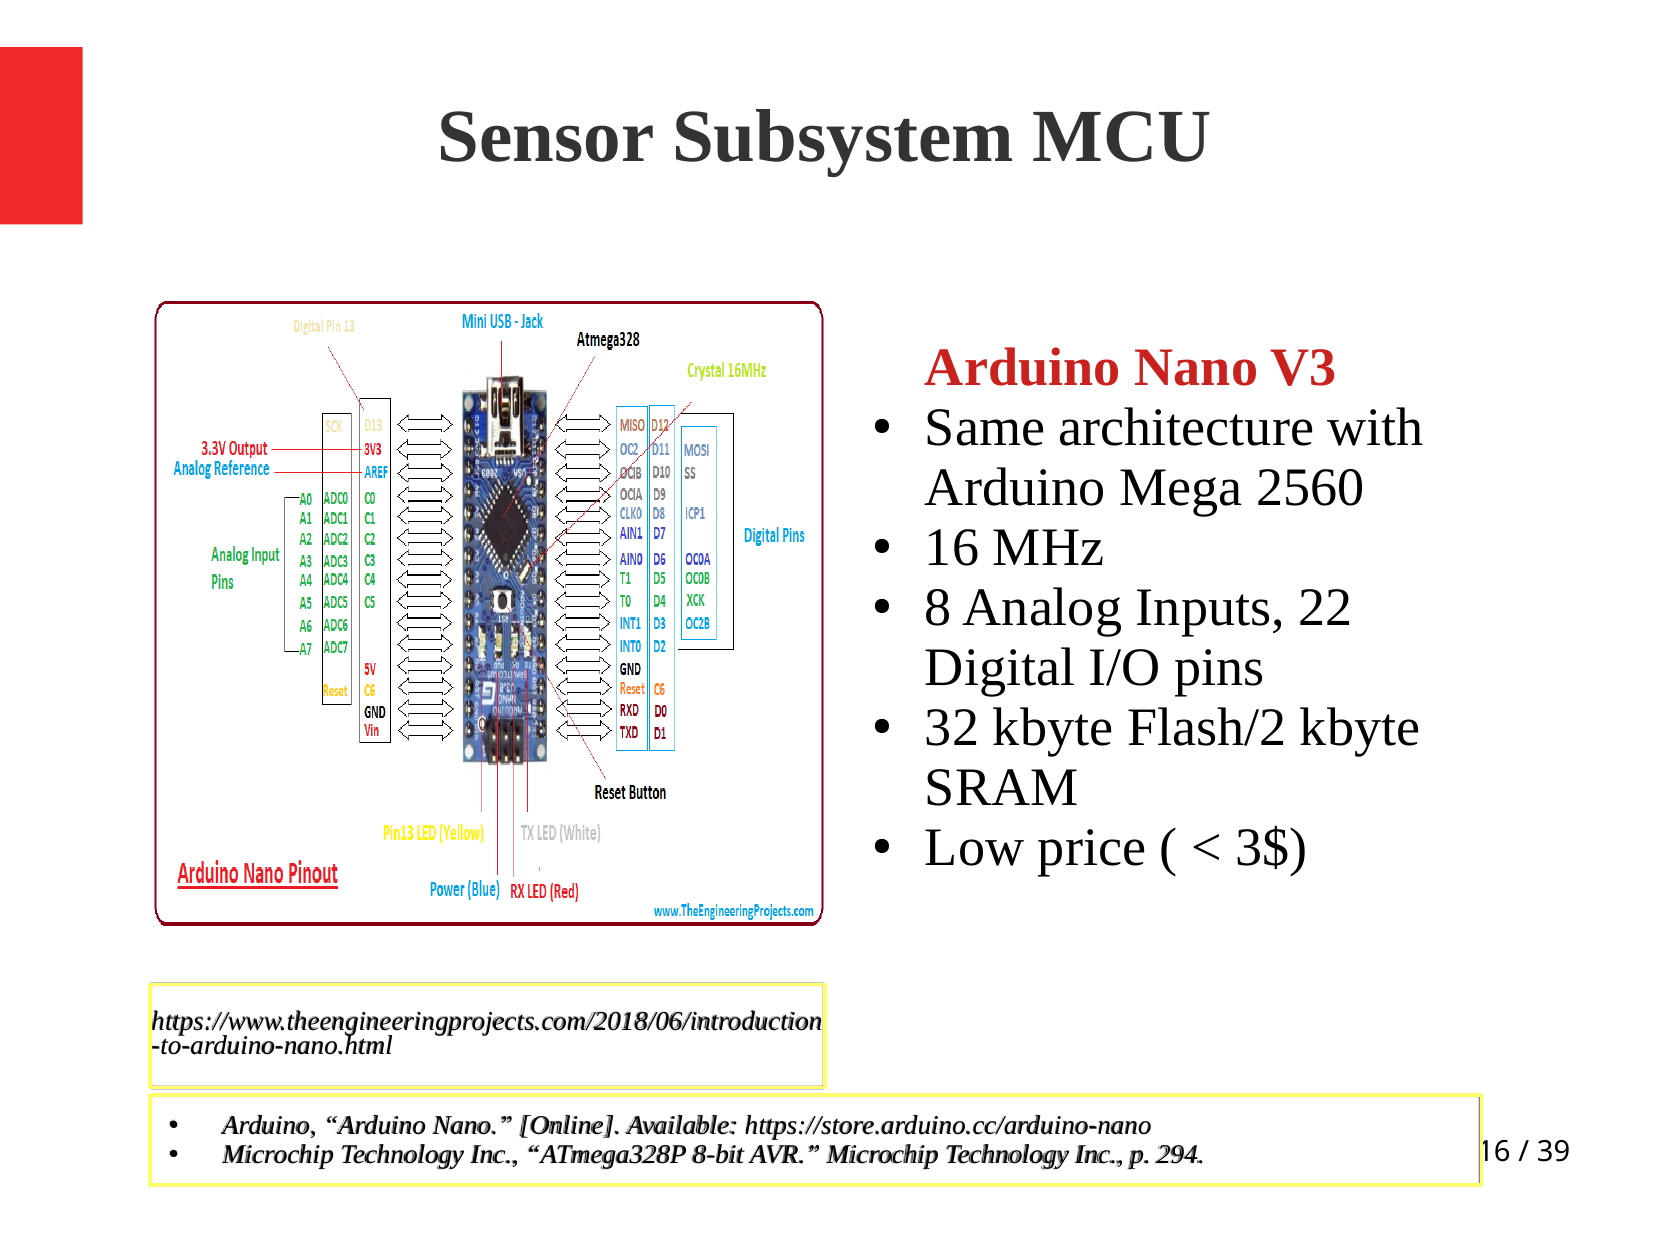

# Sensor Subsystem MCU
Arduino Nano V3
Same architecture with Arduino Mega 2560
16 MHz
8 Analog Inputs, 22 Digital I/O pins
32 kbyte Flash/2 kbyte SRAM
Low price ( < 3$)
https://www.theengineeringprojects.com/2018/06/introduction-to-arduino-nano.html
Arduino, “Arduino Nano.” [Online]. Available: https://store.arduino.cc/arduino-nano
Microchip Technology Inc., “ATmega328P 8-bit AVR.” Microchip Technology Inc., p. 294.
16